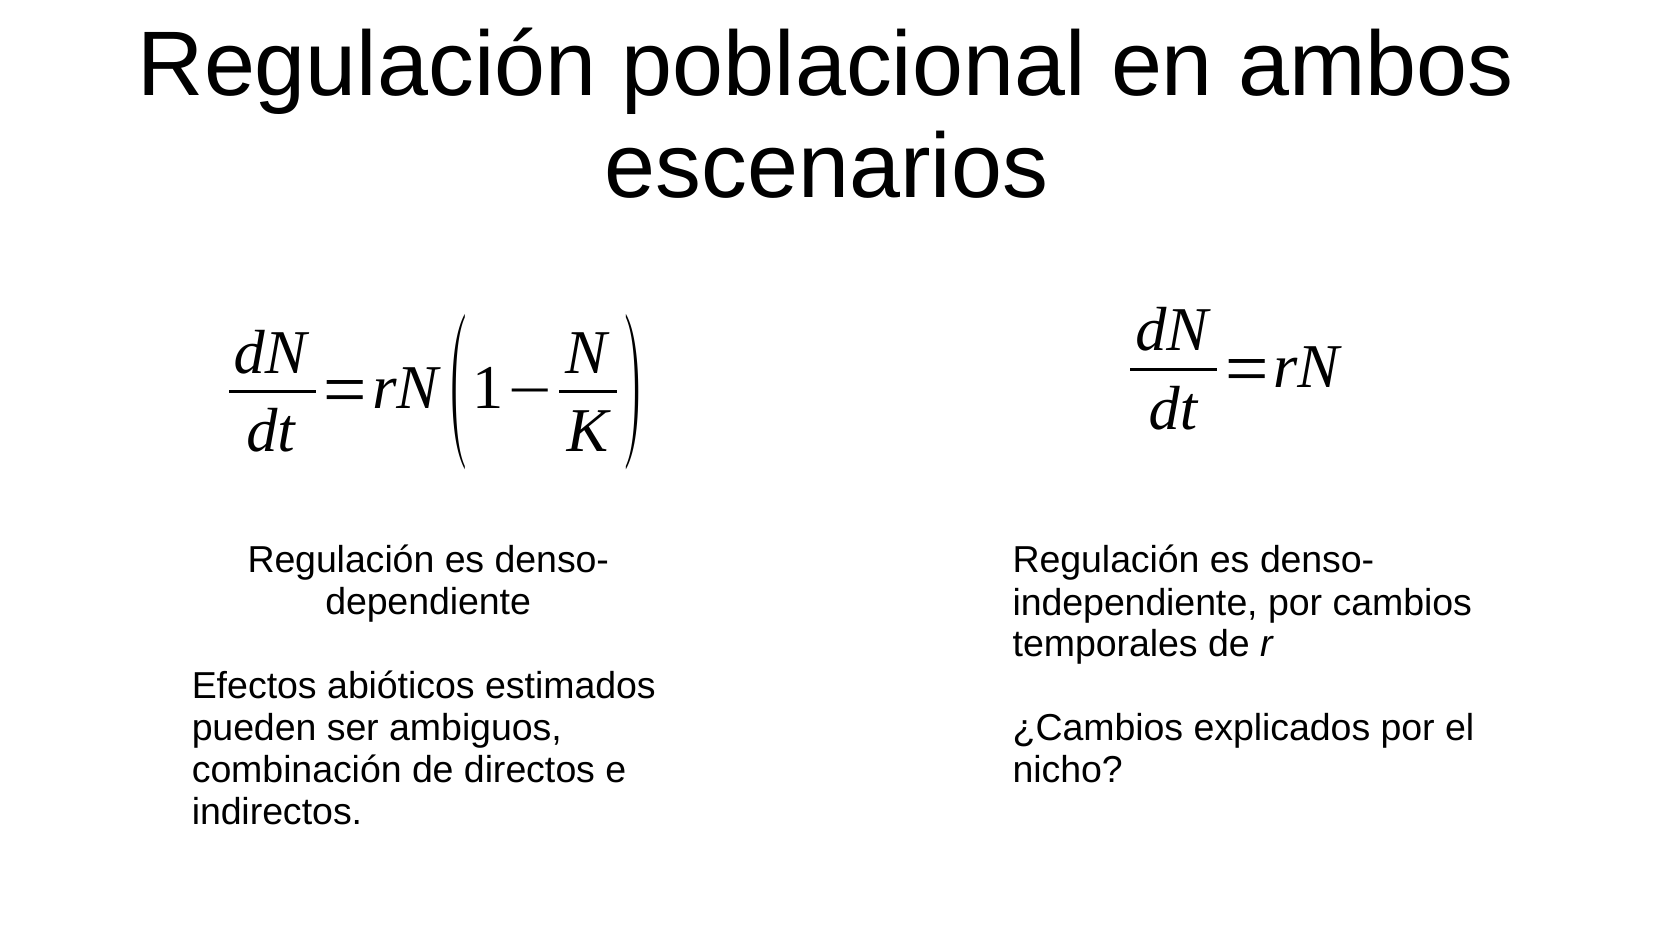

# Regulación poblacional en ambos escenarios
Regulación es denso-dependiente
Efectos abióticos estimados pueden ser ambiguos, combinación de directos e indirectos.
Regulación es denso-independiente, por cambios temporales de r
¿Cambios explicados por el nicho?